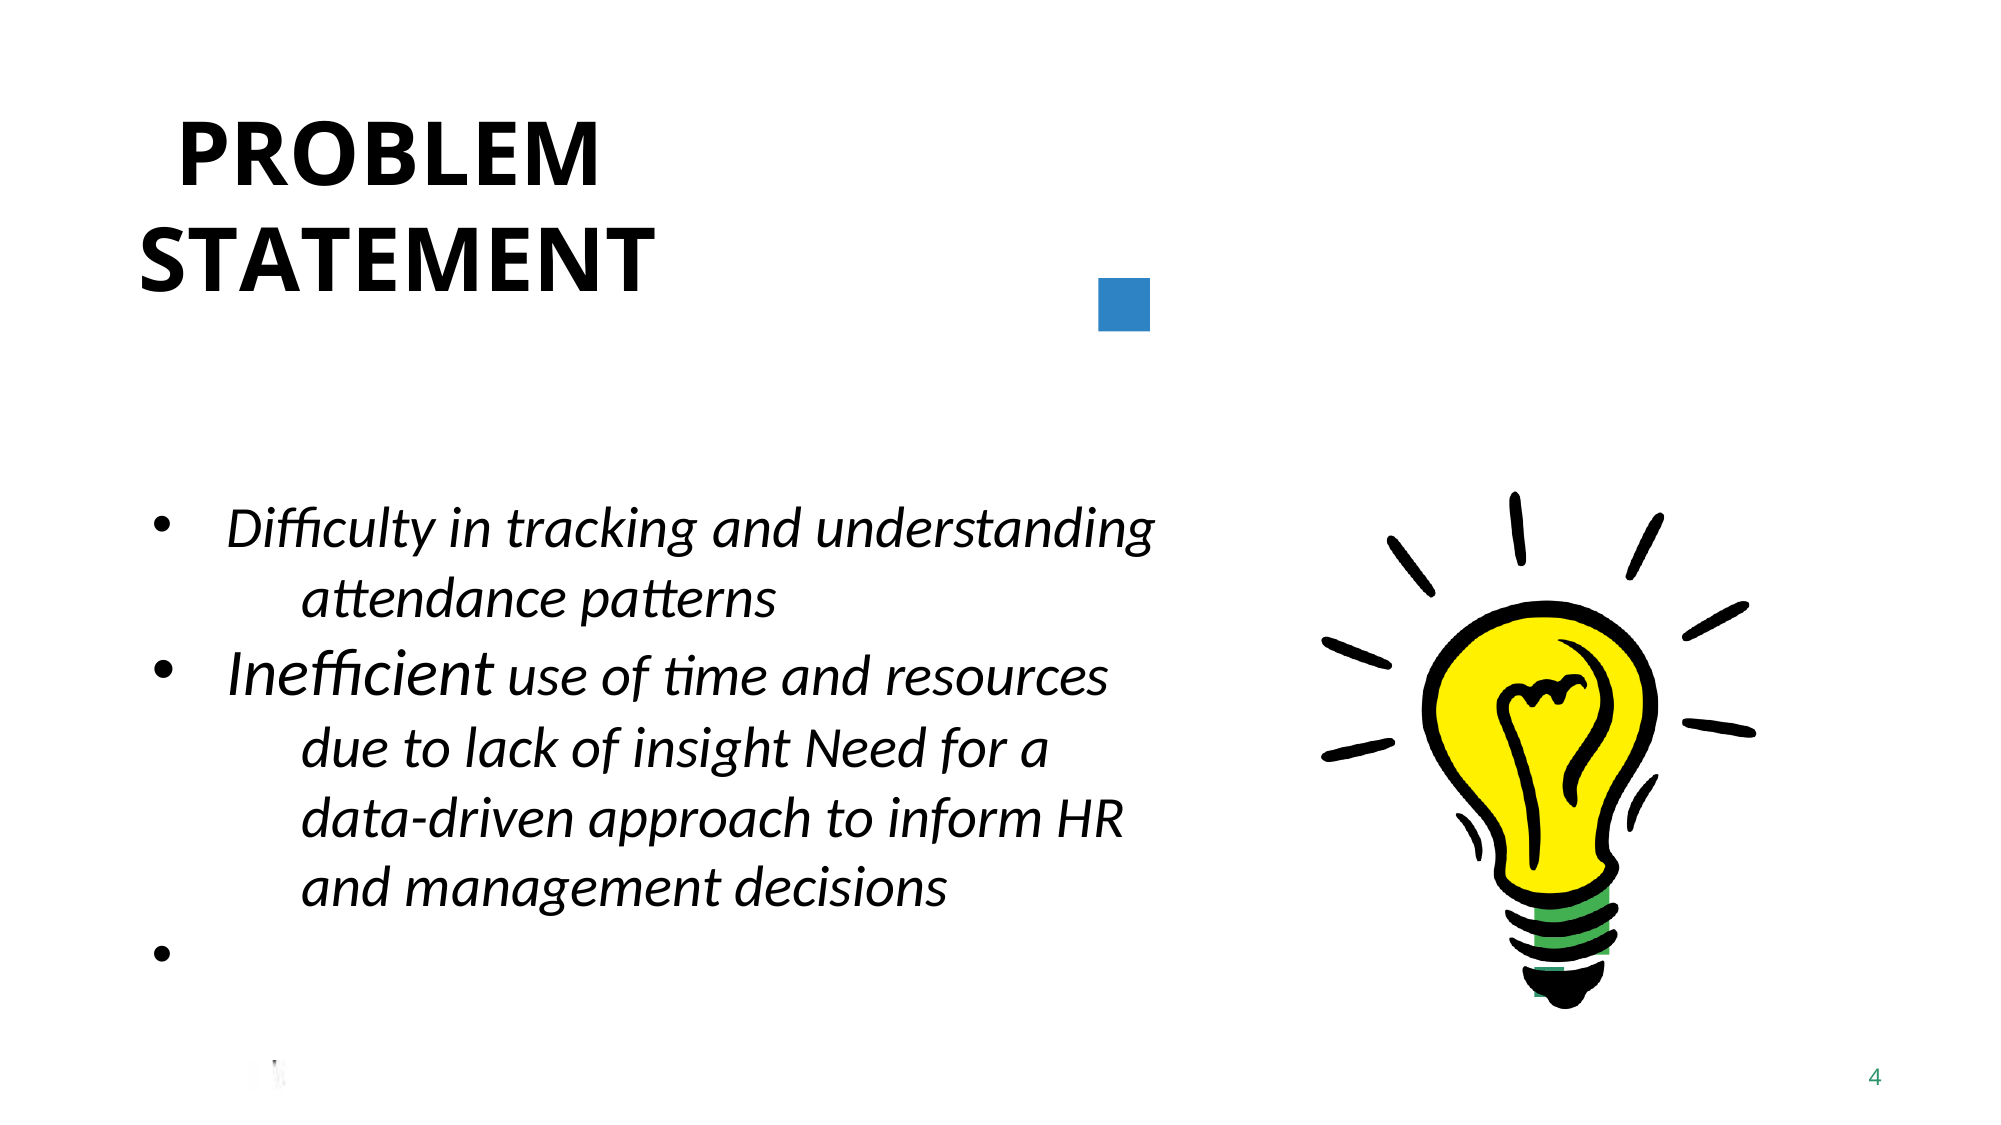

# PROBLEM	STATEMENT
Difficulty in tracking and understanding attendance patterns
Inefficient use of time and resources due to lack of insight Need for a data-driven approach to inform HR and management decisions